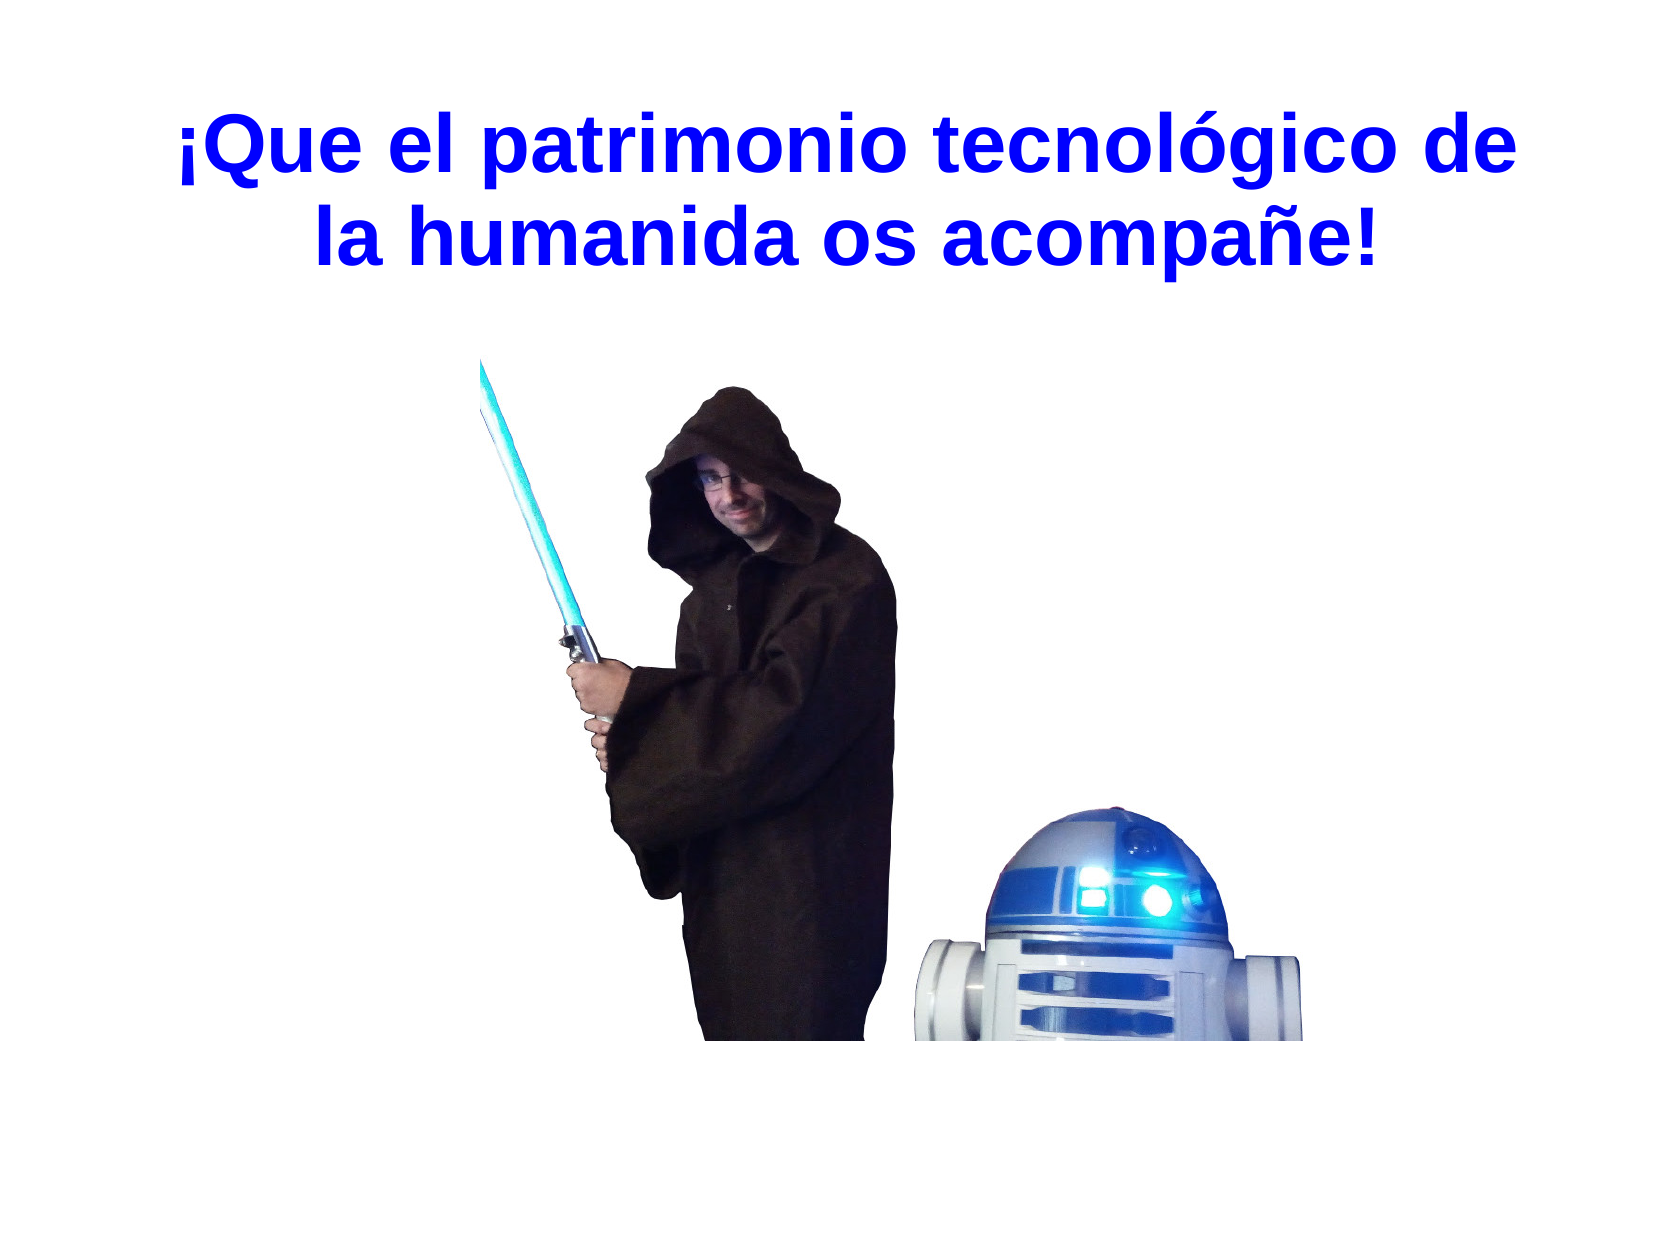

¡Que el patrimonio tecnológico de la humanida os acompañe!